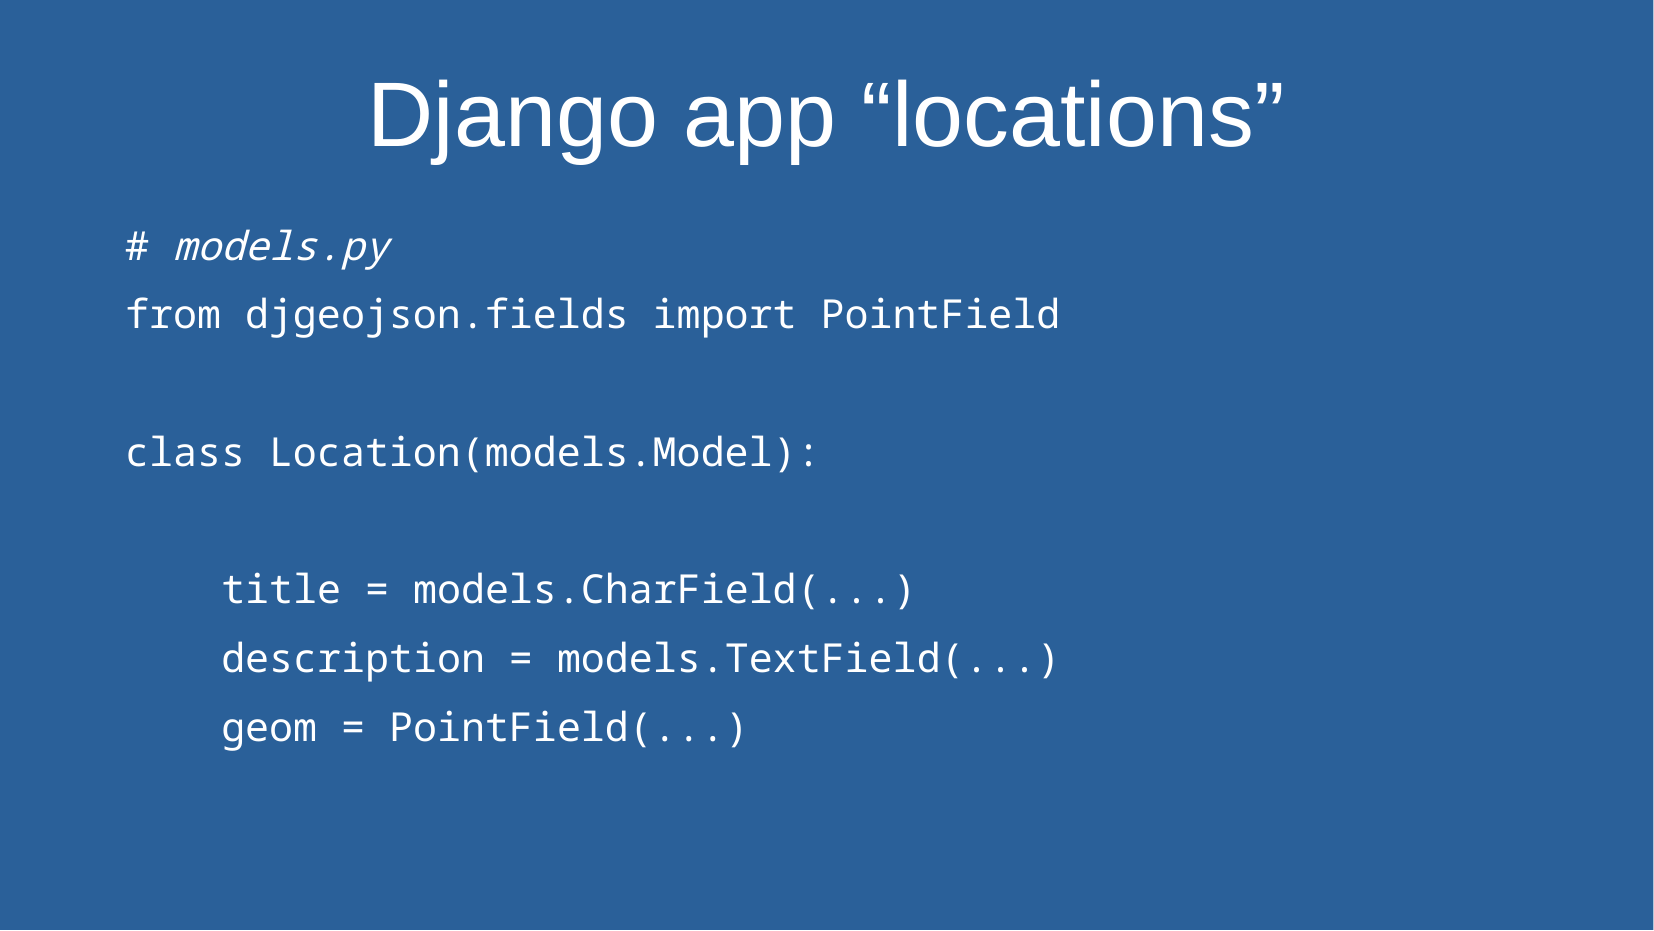

# Django app “locations”
# models.py
from djgeojson.fields import PointField
class Location(models.Model):
 title = models.CharField(...)
 description = models.TextField(...)
 geom = PointField(...)